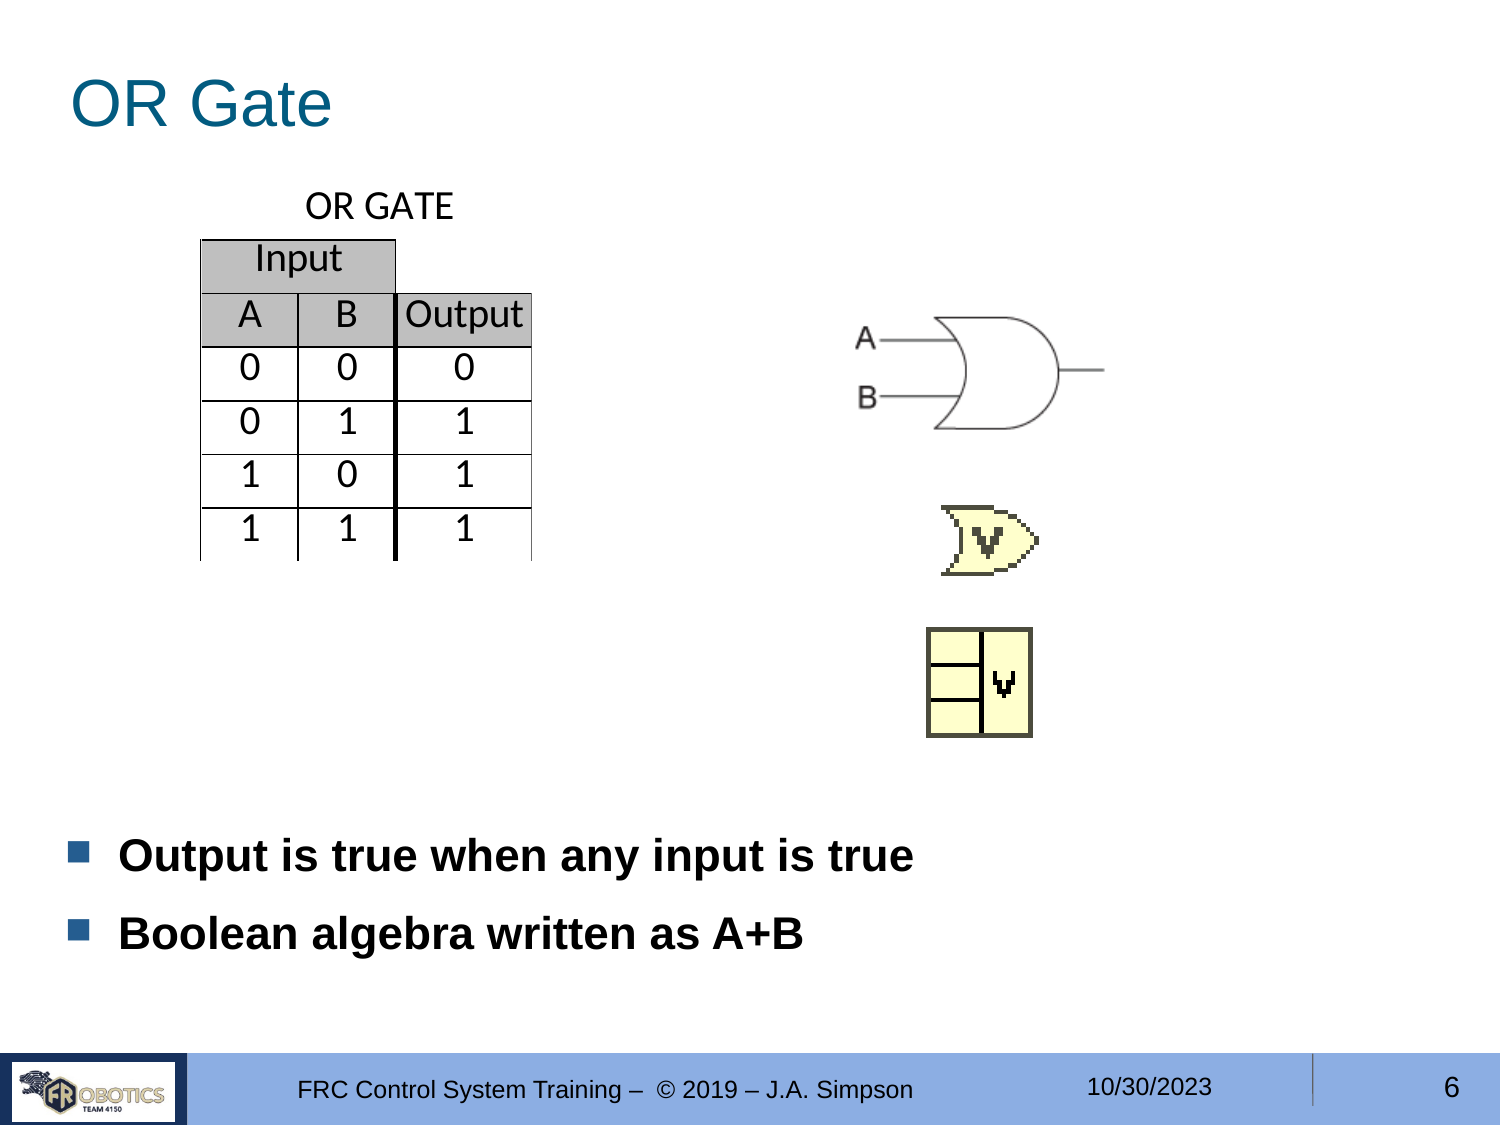

# OR Gate
Output is true when any input is true
Boolean algebra written as A+B
10/30/2023
FRC Control System Training – © 2019 – J.A. Simpson